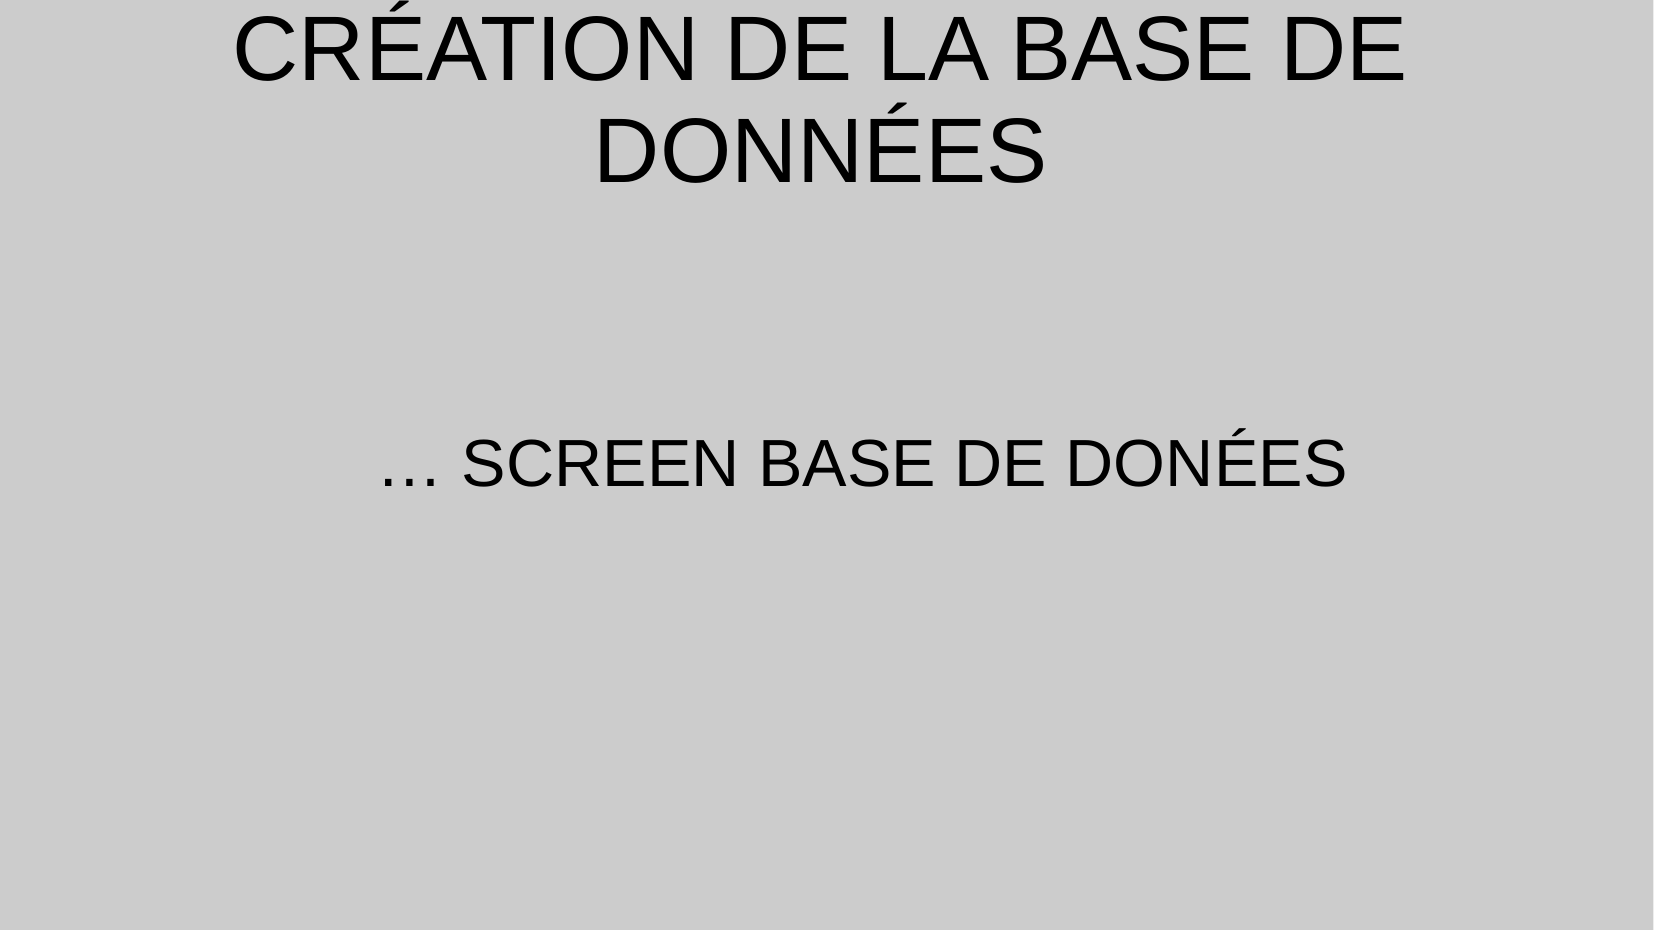

# CRÉATION DE LA BASE DE DONNÉES
… SCREEN BASE DE DONÉES